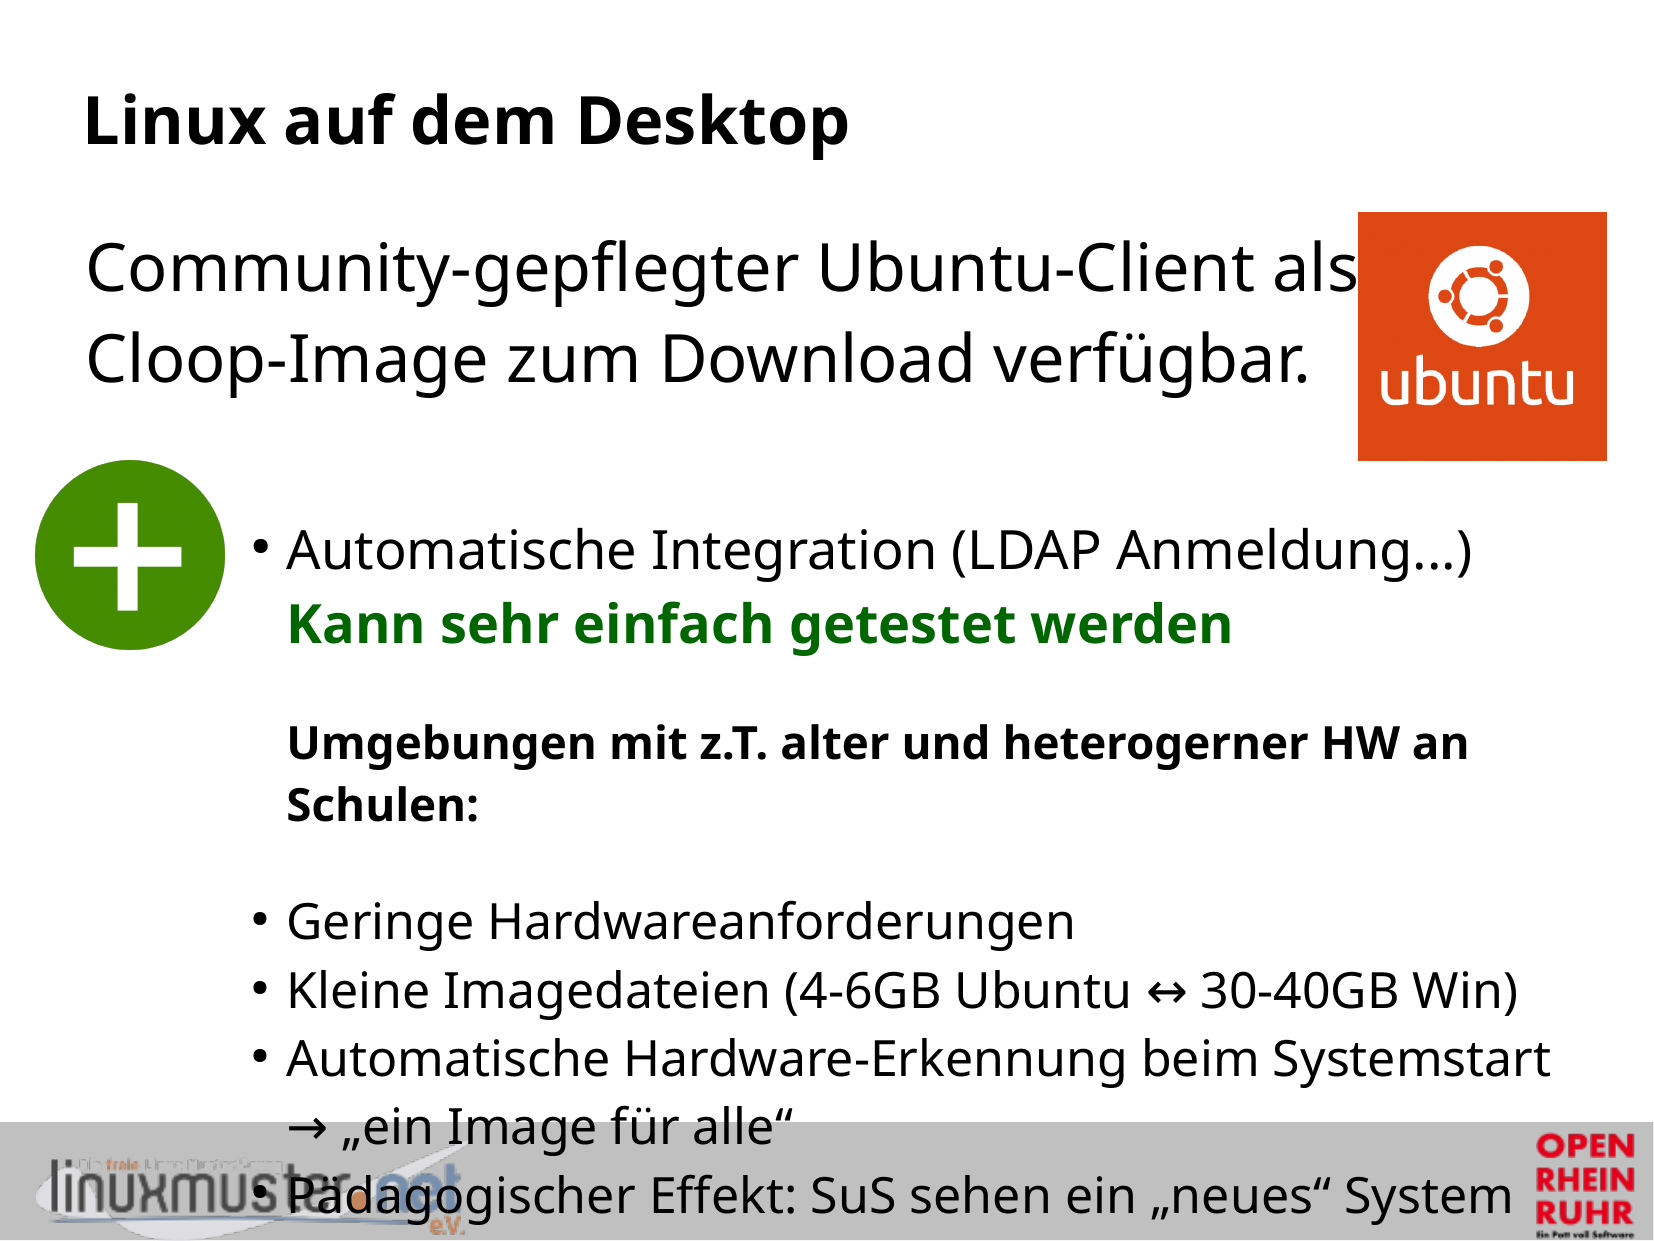

# Linux auf dem Desktop
Community-gepflegter Ubuntu-Client als
Cloop-Image zum Download verfügbar.
Automatische Integration (LDAP Anmeldung...)
Kann sehr einfach getestet werden
Umgebungen mit z.T. alter und heterogerner HW an Schulen:
Geringe Hardwareanforderungen
Kleine Imagedateien (4-6GB Ubuntu ↔ 30-40GB Win)
Automatische Hardware-Erkennung beim Systemstart → „ein Image für alle“
Pädagogischer Effekt: SuS sehen ein „neues“ System